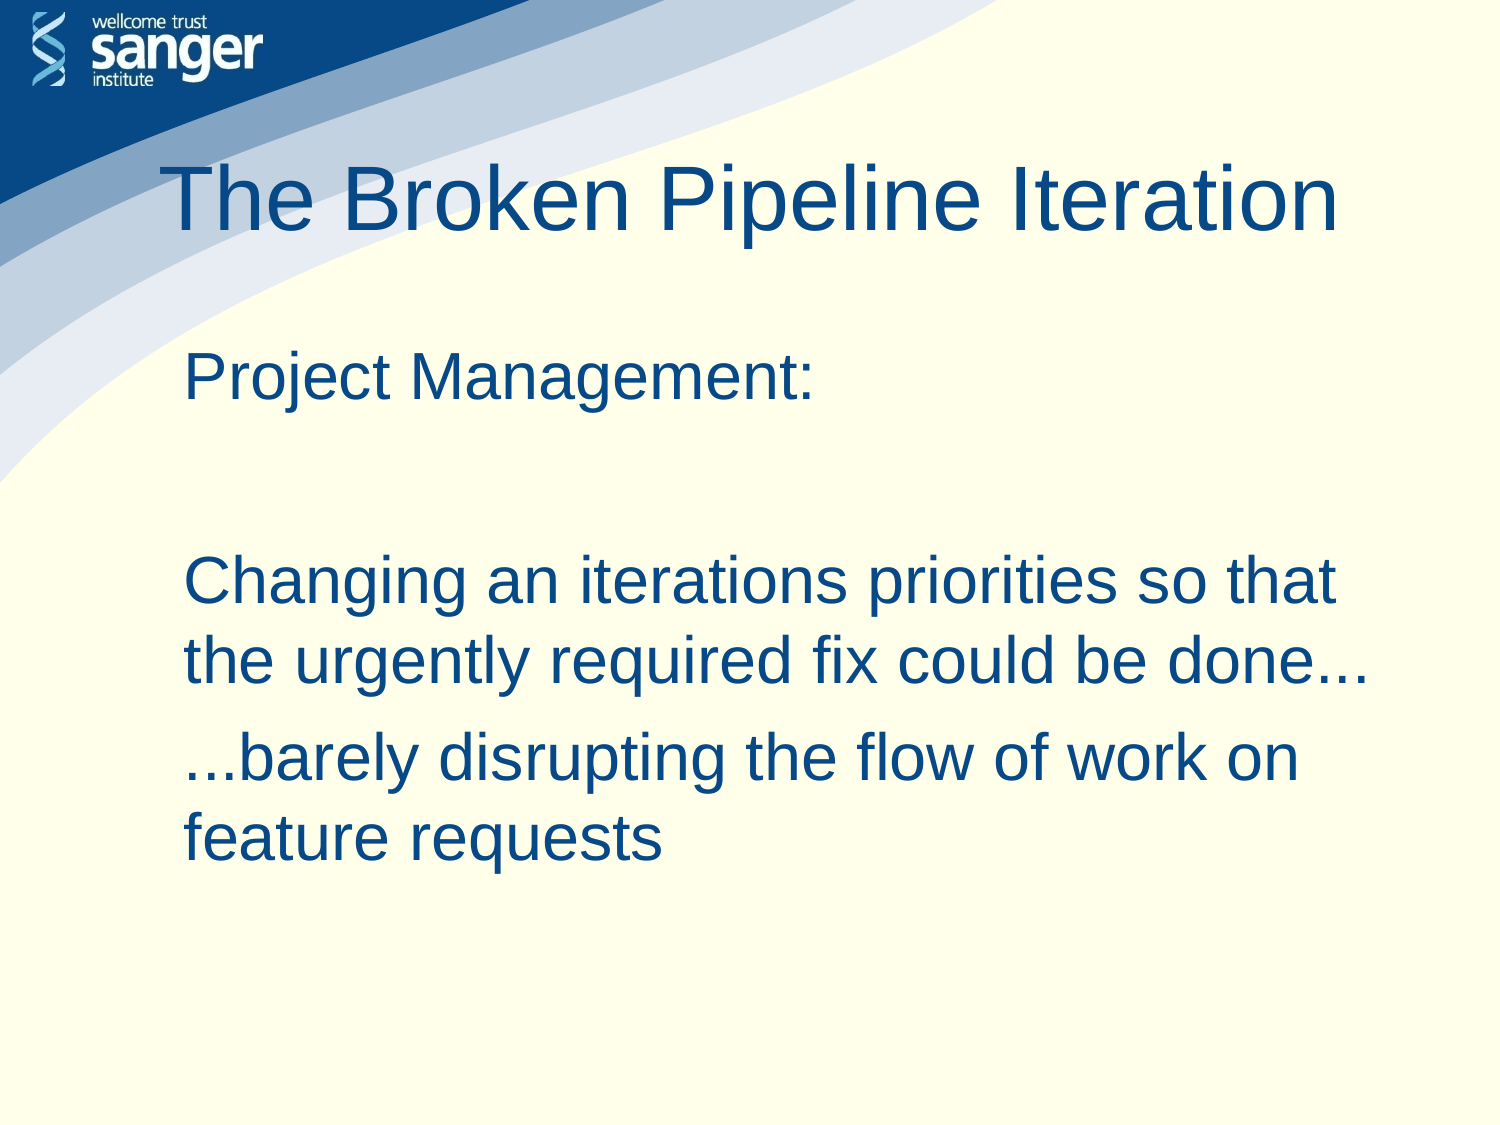

# The Broken Pipeline Iteration
Project Management:
Changing an iterations priorities so that the urgently required fix could be done...
...barely disrupting the flow of work on feature requests